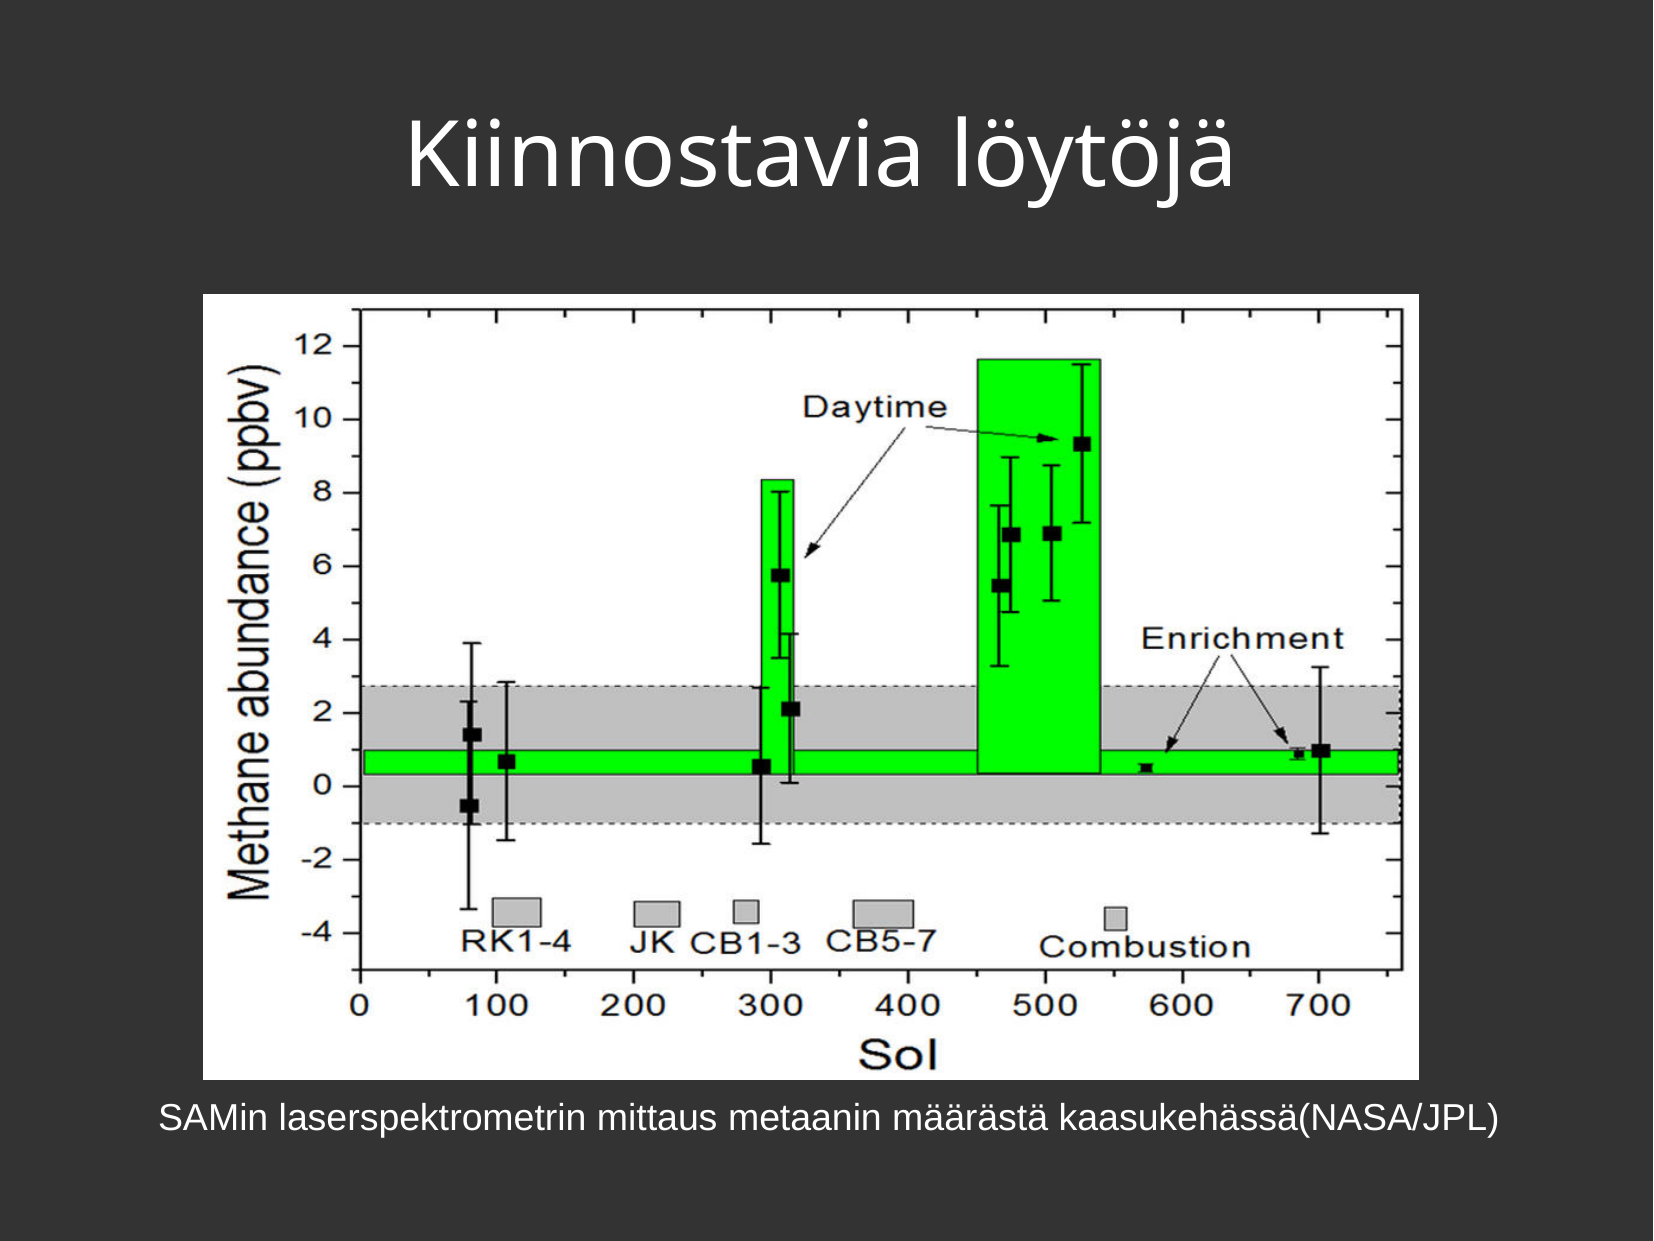

# Kiinnostavia löytöjä
SAMin laserspektrometrin mittaus metaanin määrästä kaasukehässä(NASA/JPL)